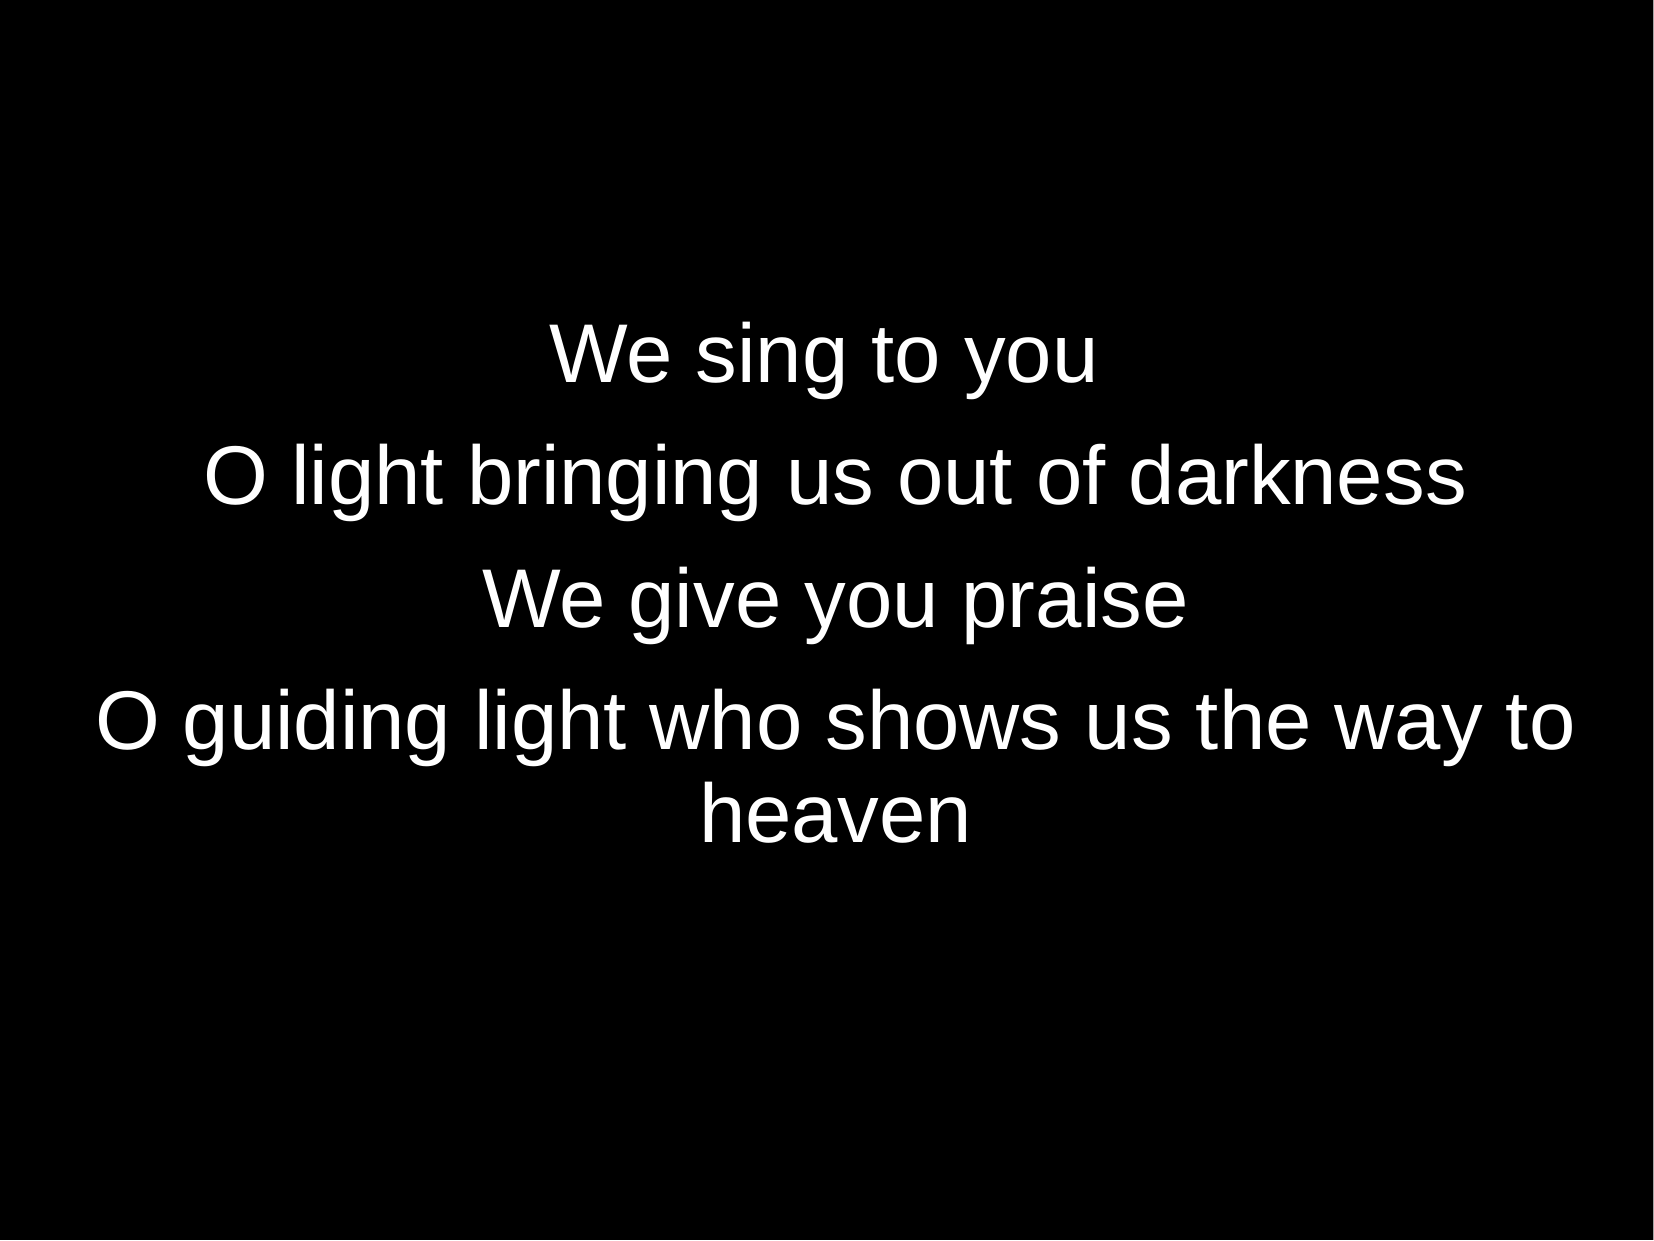

#
We sing to you
O light bringing us out of darkness
We give you praise
O guiding light who shows us the way to heaven